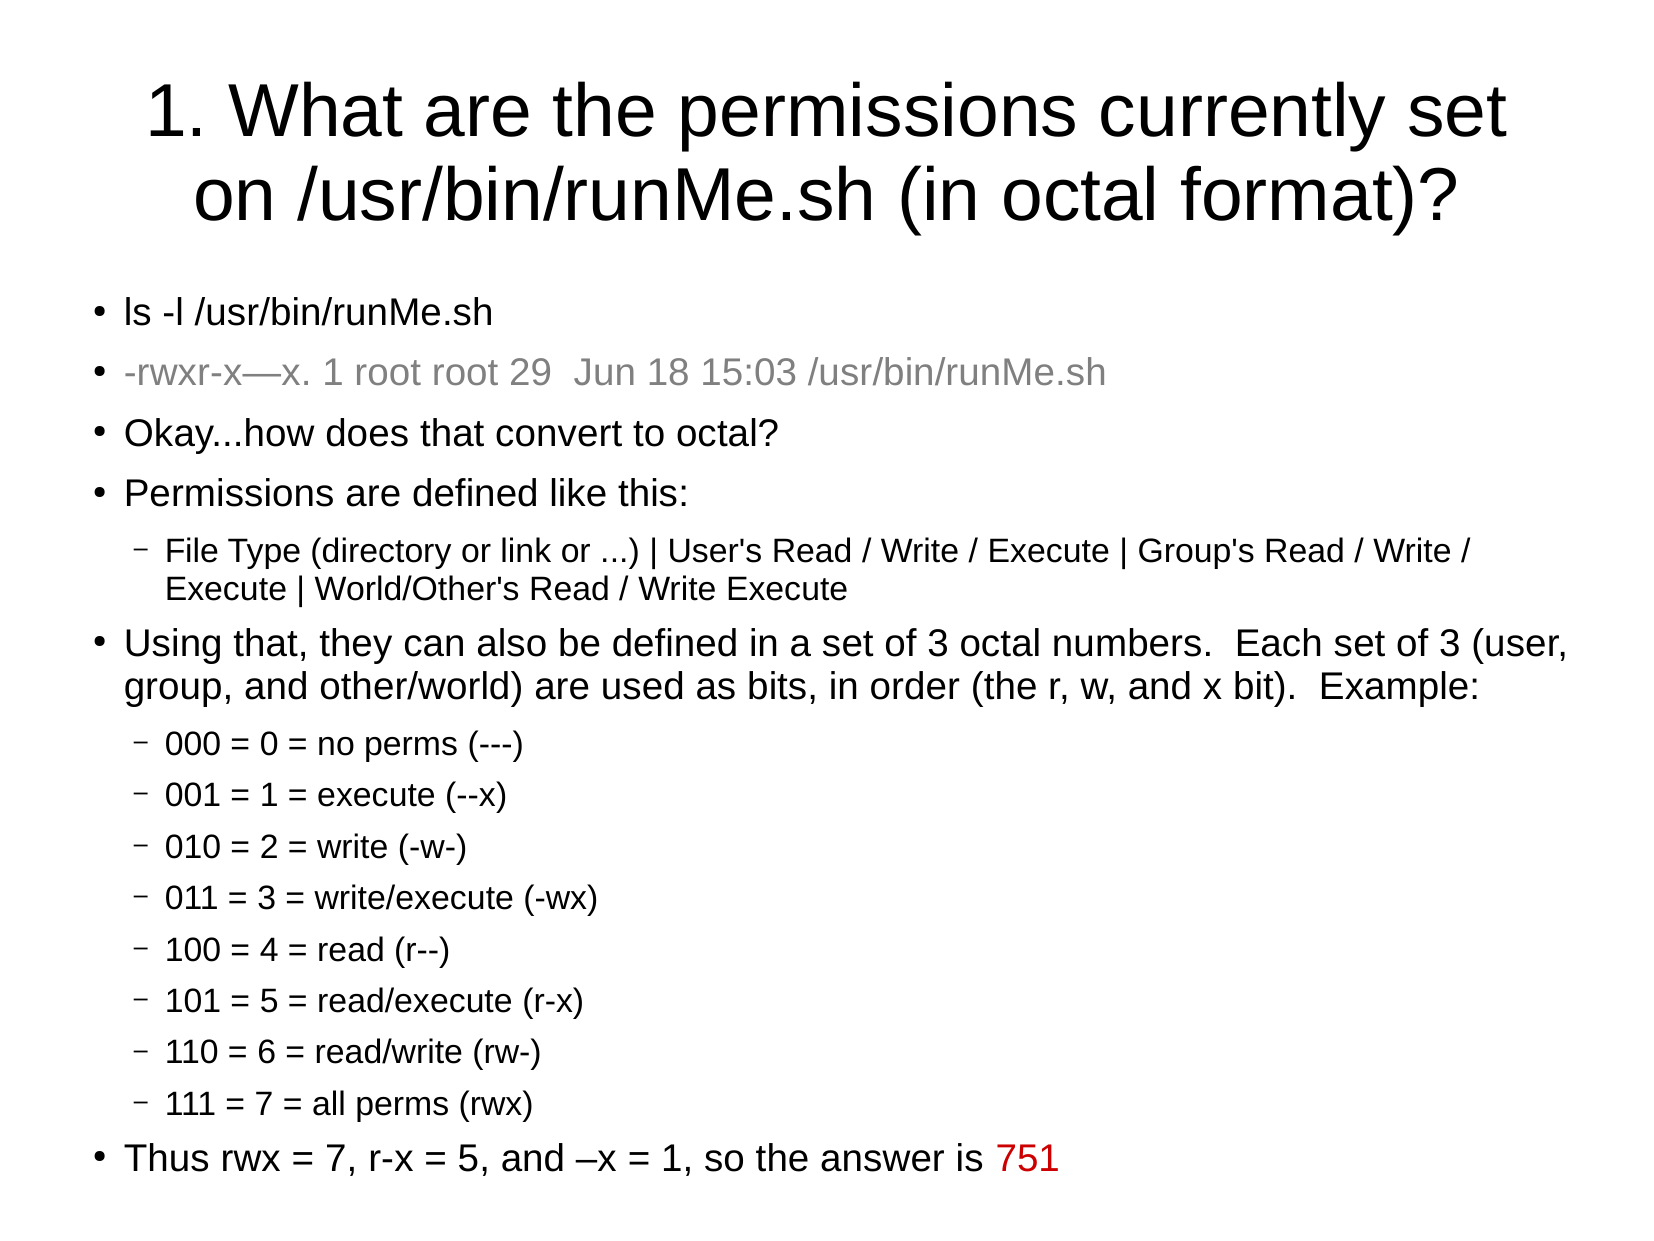

# 1. What are the permissions currently set on /usr/bin/runMe.sh (in octal format)?
ls -l /usr/bin/runMe.sh
-rwxr-x—x. 1 root root 29 Jun 18 15:03 /usr/bin/runMe.sh
Okay...how does that convert to octal?
Permissions are defined like this:
File Type (directory or link or ...) | User's Read / Write / Execute | Group's Read / Write / Execute | World/Other's Read / Write Execute
Using that, they can also be defined in a set of 3 octal numbers. Each set of 3 (user, group, and other/world) are used as bits, in order (the r, w, and x bit). Example:
000 = 0 = no perms (---)
001 = 1 = execute (--x)
010 = 2 = write (-w-)
011 = 3 = write/execute (-wx)
100 = 4 = read (r--)
101 = 5 = read/execute (r-x)
110 = 6 = read/write (rw-)
111 = 7 = all perms (rwx)
Thus rwx = 7, r-x = 5, and –x = 1, so the answer is 751